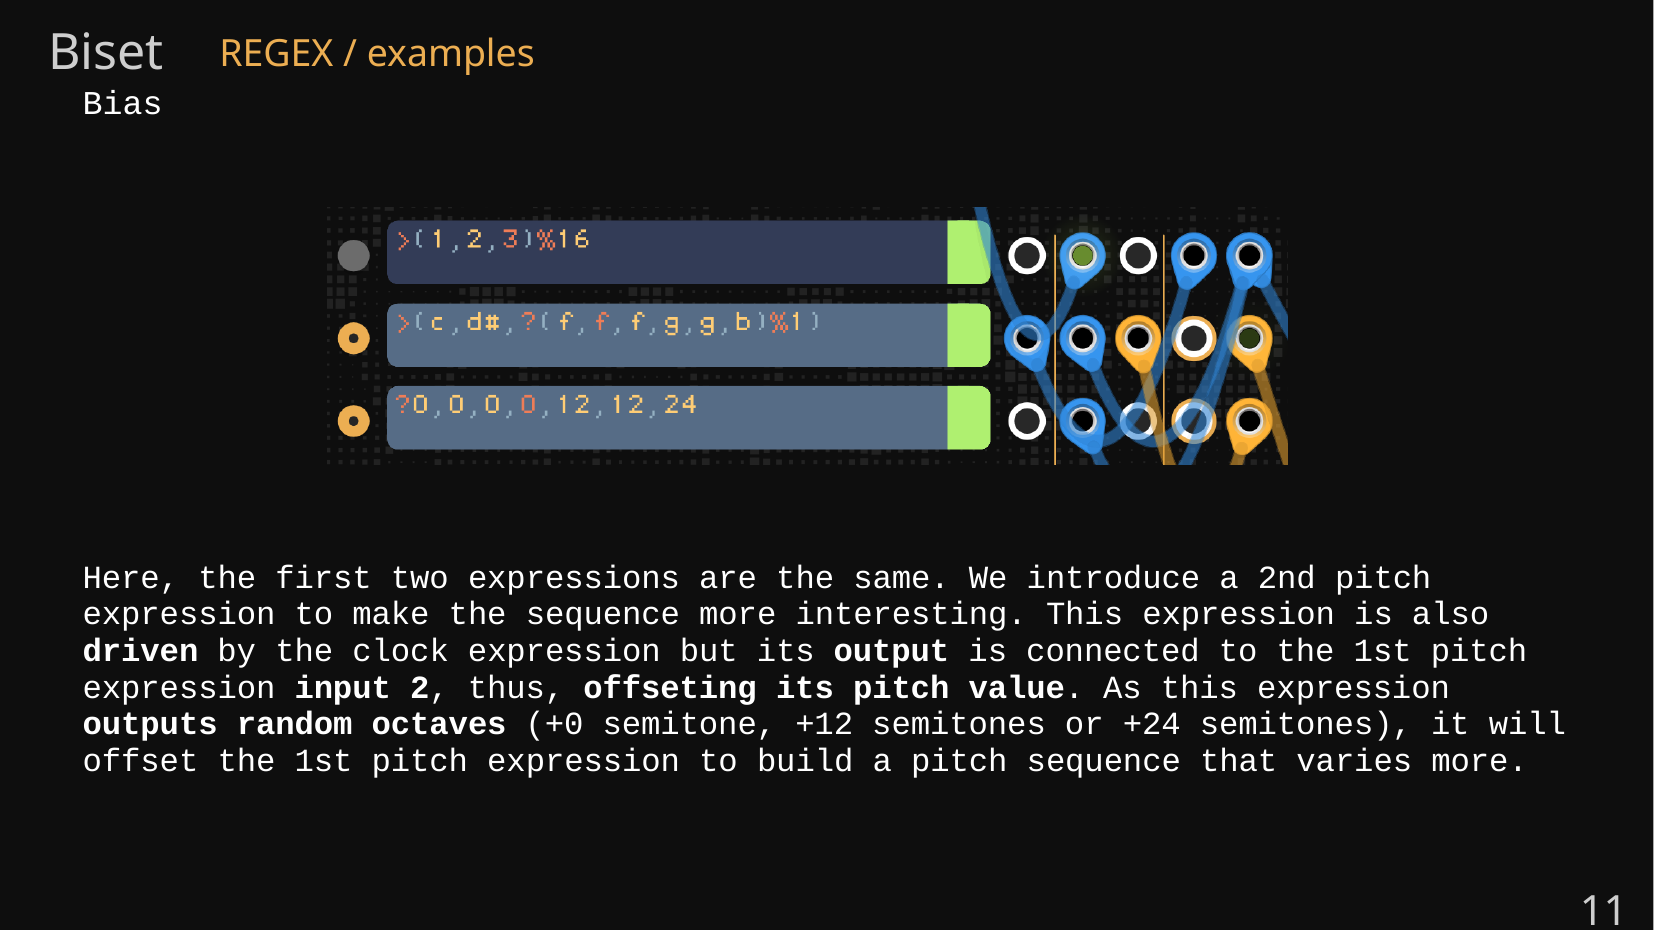

Biset
REGEX / examples
# Bias
Here, the first two expressions are the same. We introduce a 2nd pitch expression to make the sequence more interesting. This expression is also driven by the clock expression but its output is connected to the 1st pitch expression input 2, thus, offseting its pitch value. As this expression outputs random octaves (+0 semitone, +12 semitones or +24 semitones), it will offset the 1st pitch expression to build a pitch sequence that varies more.
11